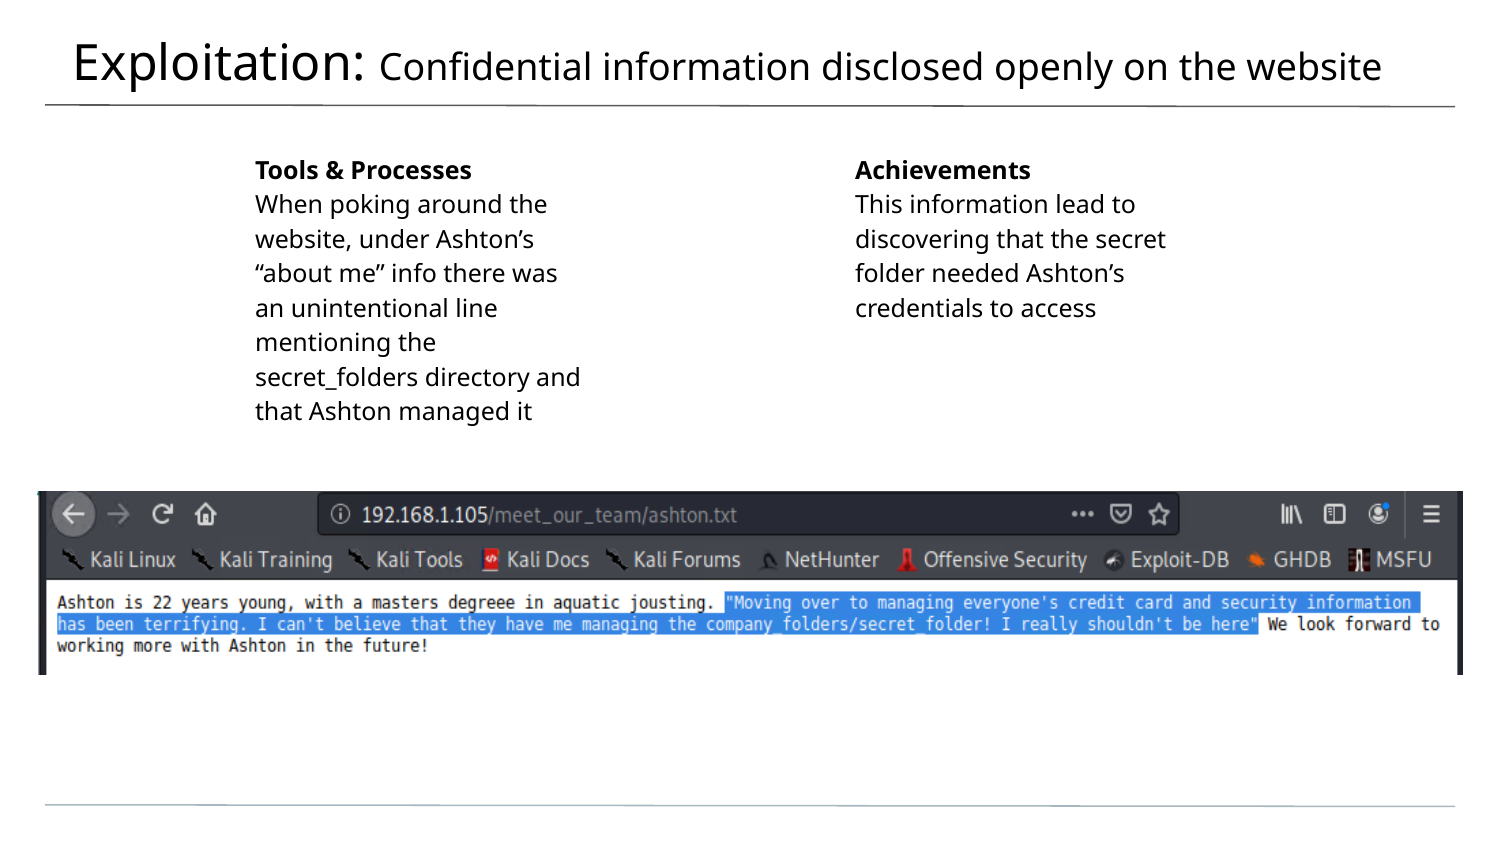

# Exploitation: Confidential information disclosed openly on the website
Tools & Processes
When poking around the website, under Ashton’s “about me” info there was an unintentional line mentioning the secret_folders directory and that Ashton managed it
Achievements
This information lead to discovering that the secret folder needed Ashton’s credentials to access